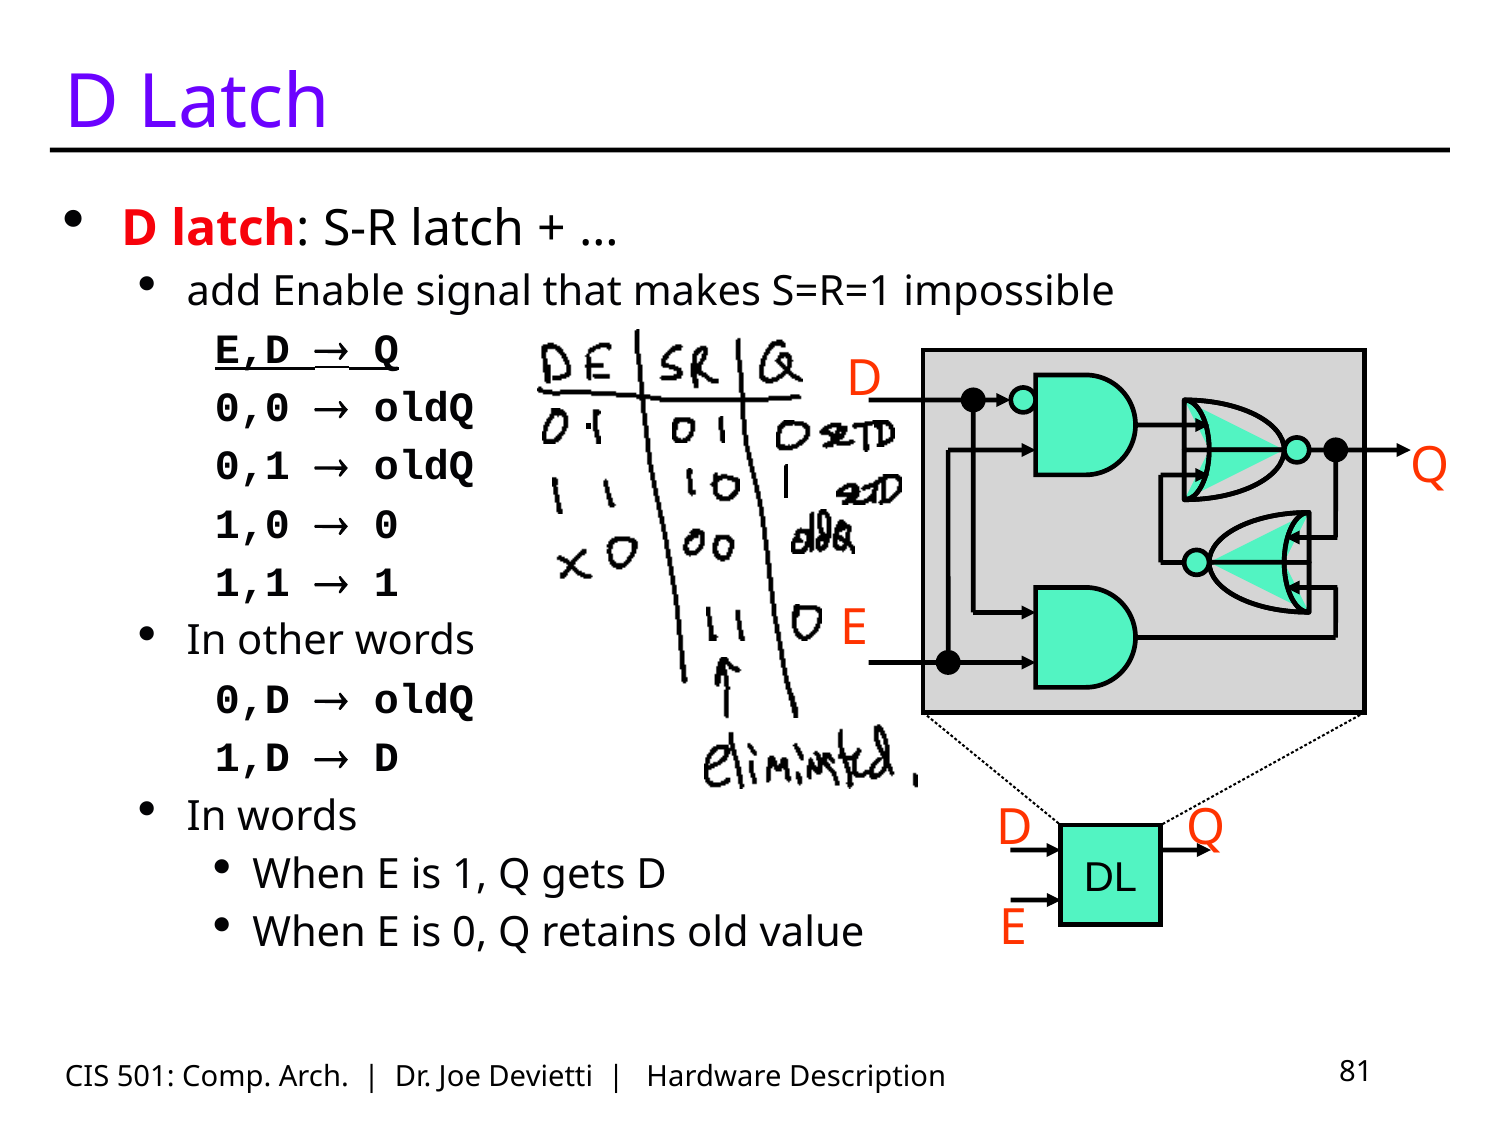

D Latch
D latch: S-R latch + …
add Enable signal that makes S=R=1 impossible
E,D  Q
0,0  oldQ
0,1  oldQ
1,0  0
1,1  1
In other words
0,D  oldQ
1,D  D
In words
When E is 1, Q gets D
When E is 0, Q retains old value
D
Q
E
D
Q
DL
E
CIS 501: Comp. Arch. | Dr. Joe Devietti | Hardware Description